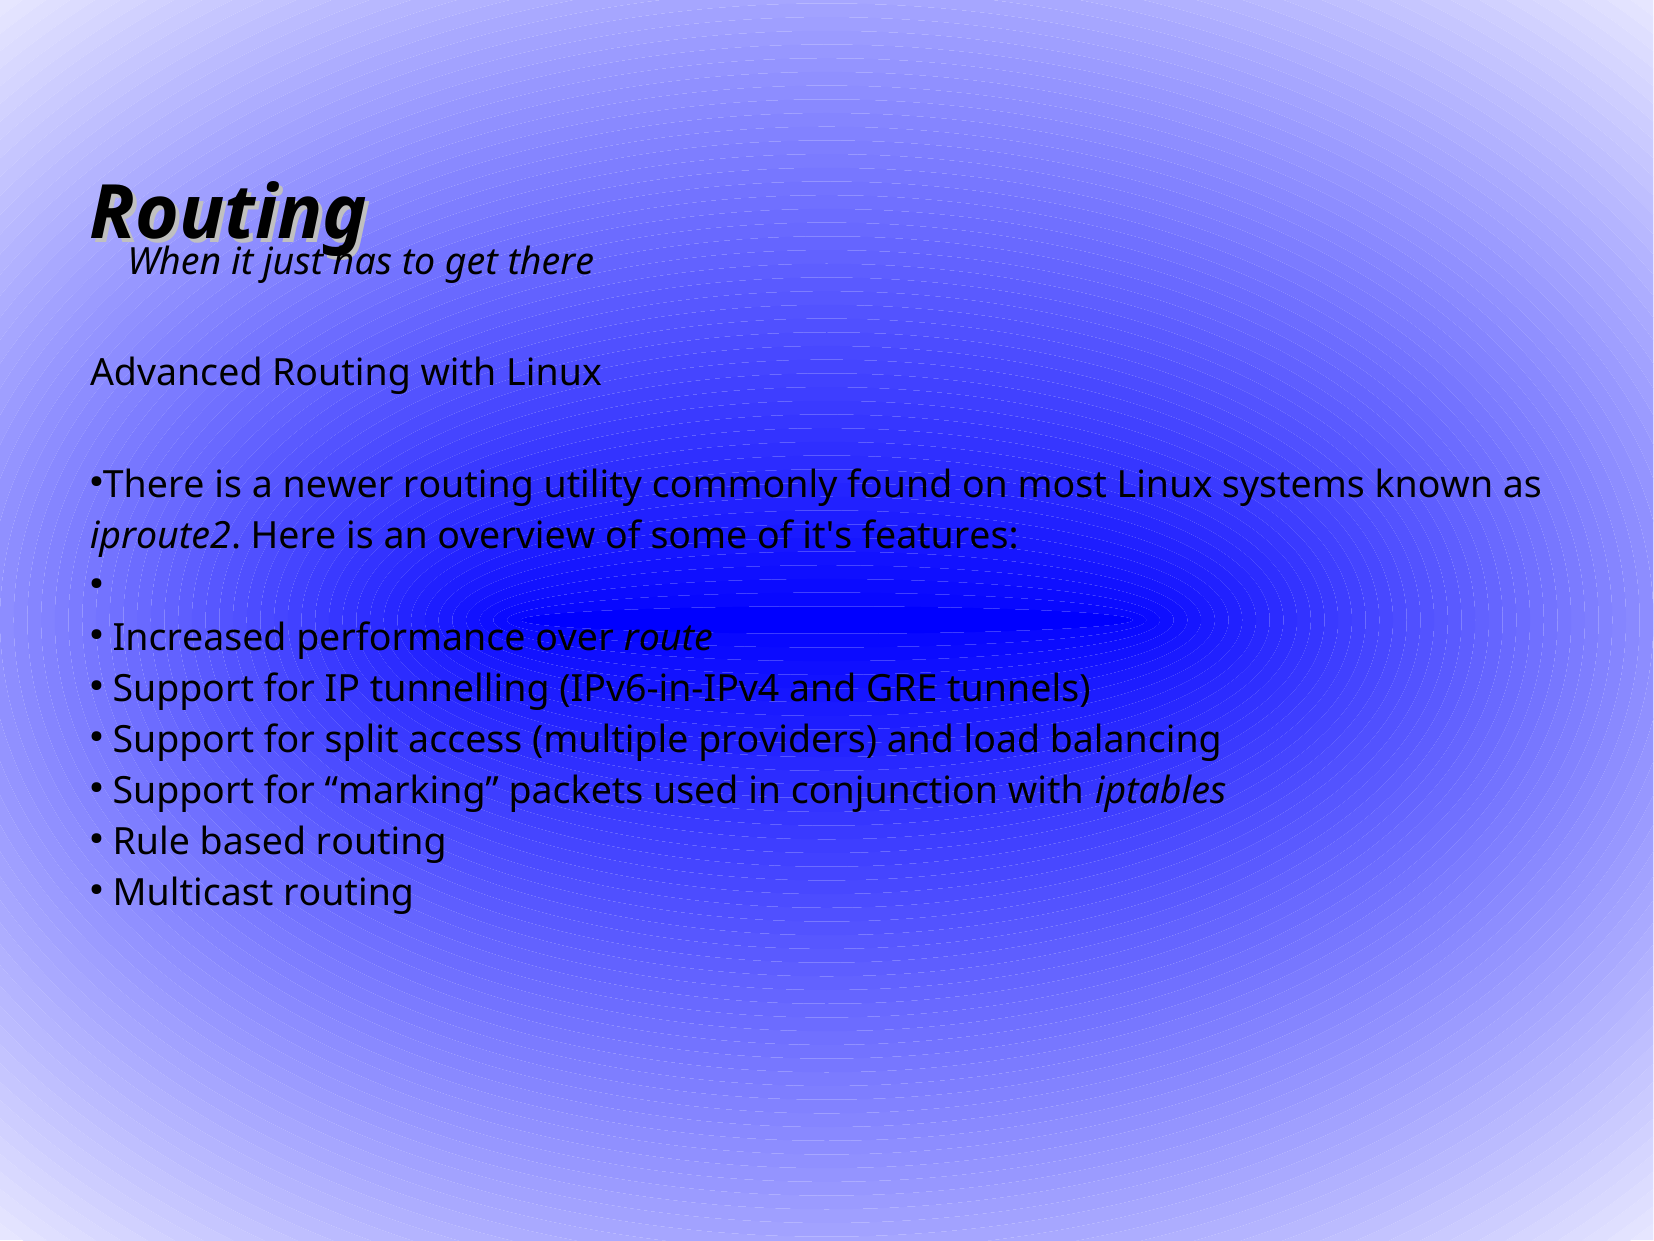

Routing
When it just has to get there
Advanced Routing with Linux
There is a newer routing utility commonly found on most Linux systems known as iproute2. Here is an overview of some of it's features:
 Increased performance over route
 Support for IP tunnelling (IPv6-in-IPv4 and GRE tunnels)
 Support for split access (multiple providers) and load balancing
 Support for “marking” packets used in conjunction with iptables
 Rule based routing
 Multicast routing